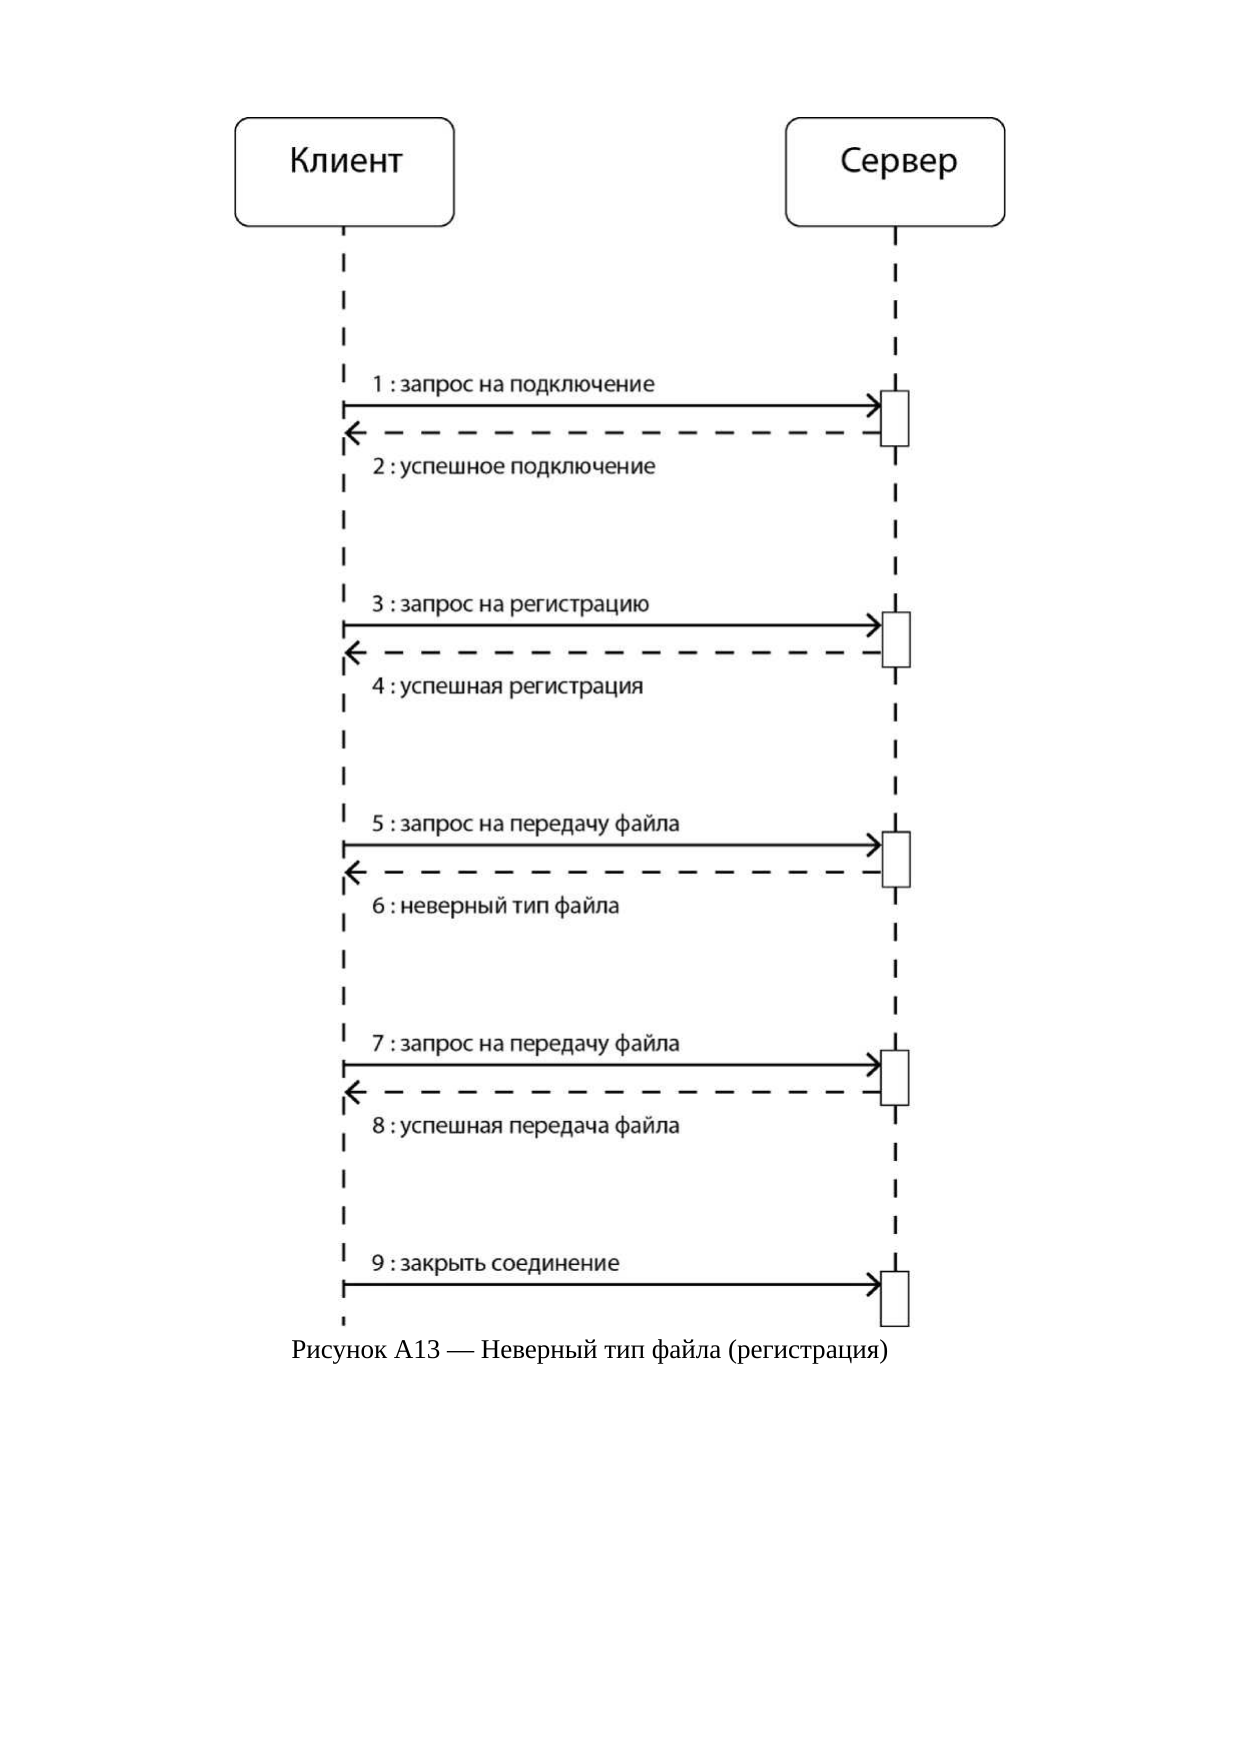

Рисунок А13 — Неверный тип файла (регистрация)